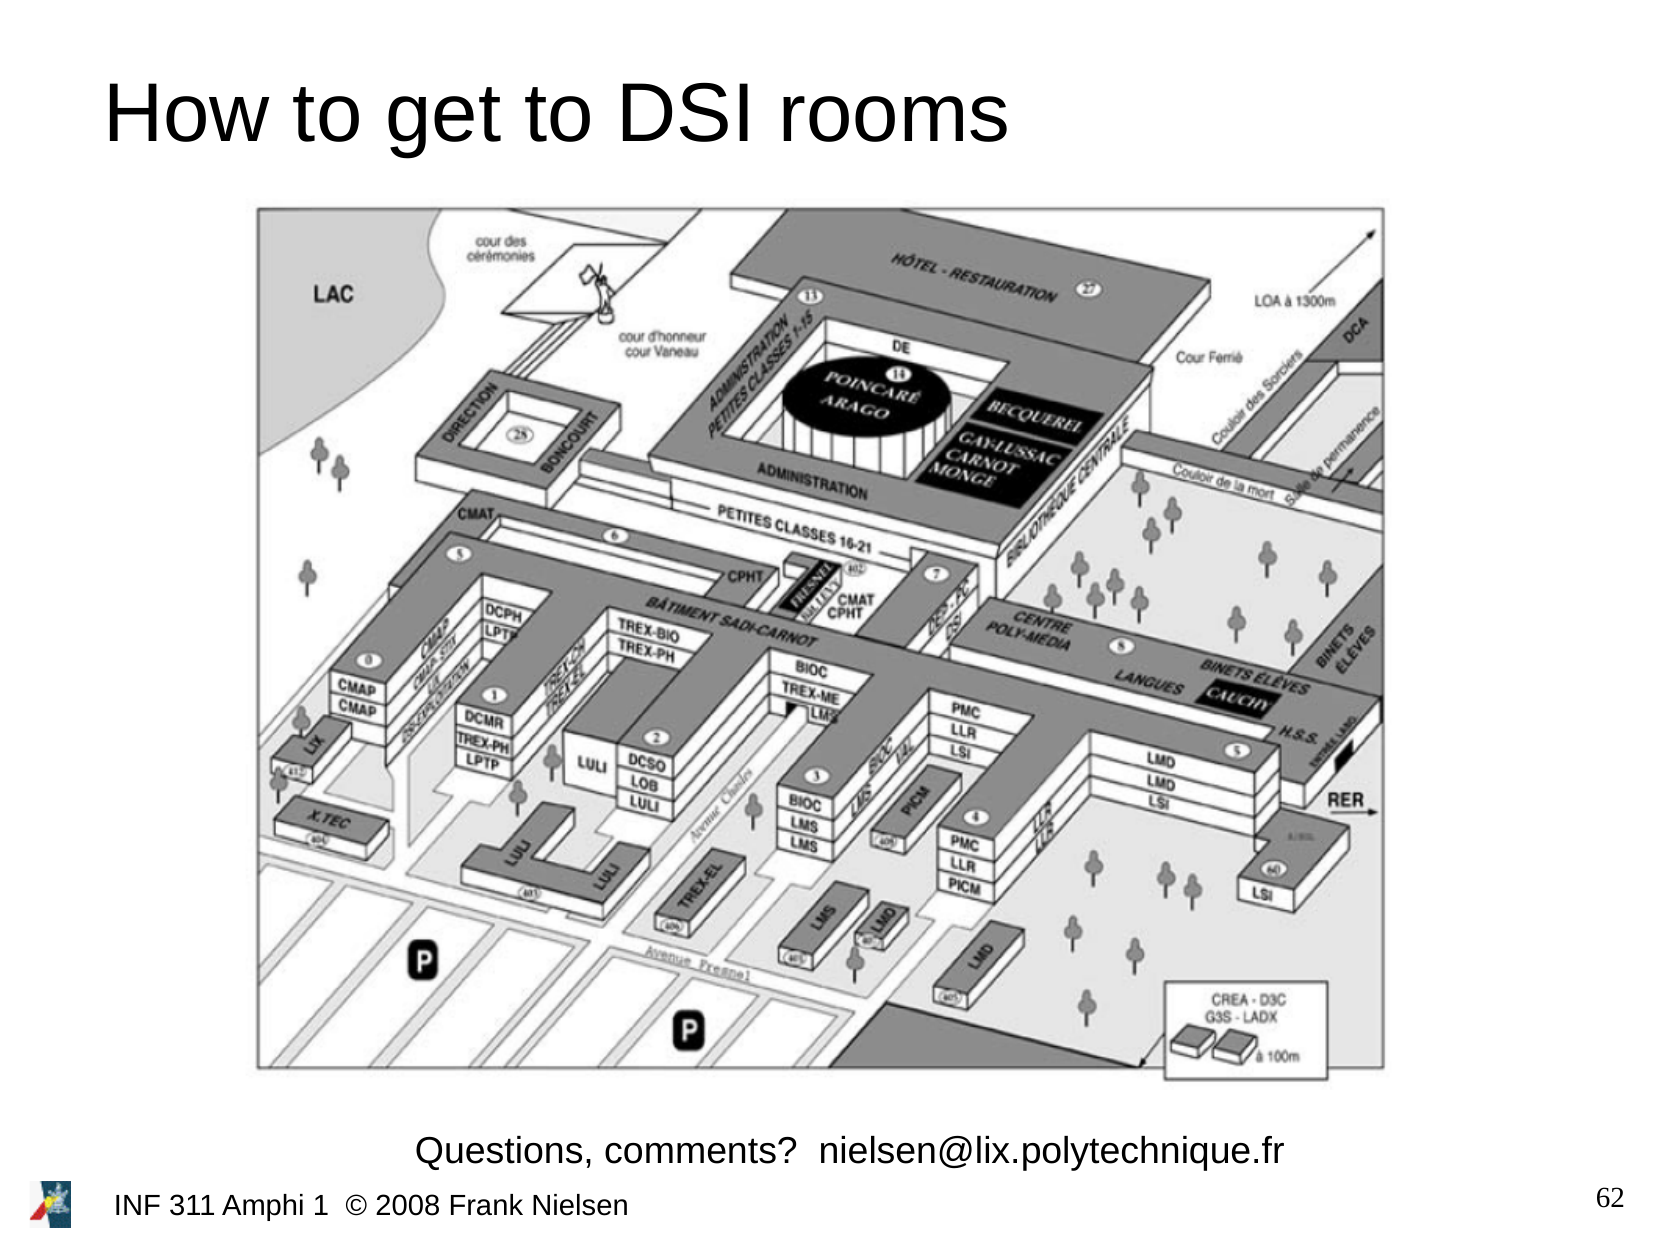

How to get to DSI rooms
Questions, comments? nielsen@lix.polytechnique.fr
62